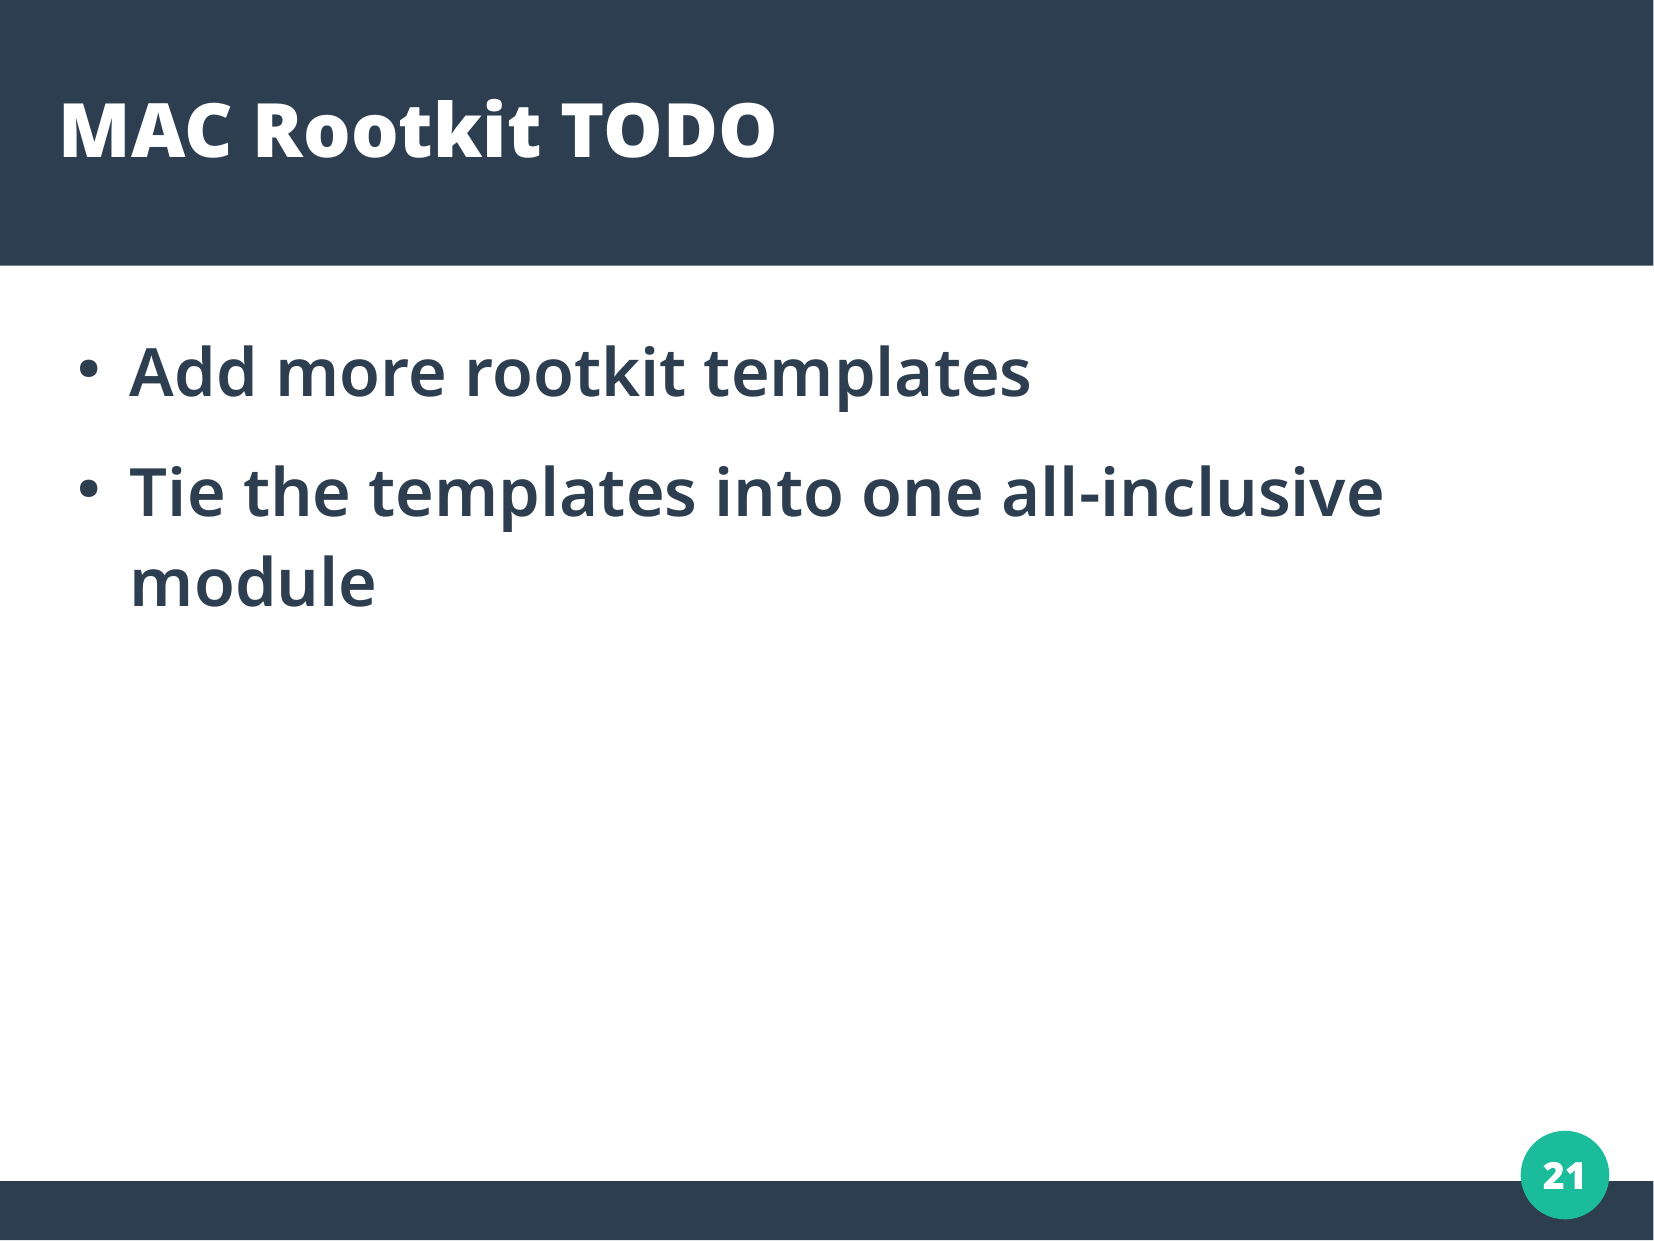

# MAC Rootkit TODO
Add more rootkit templates
Tie the templates into one all-inclusive module
21